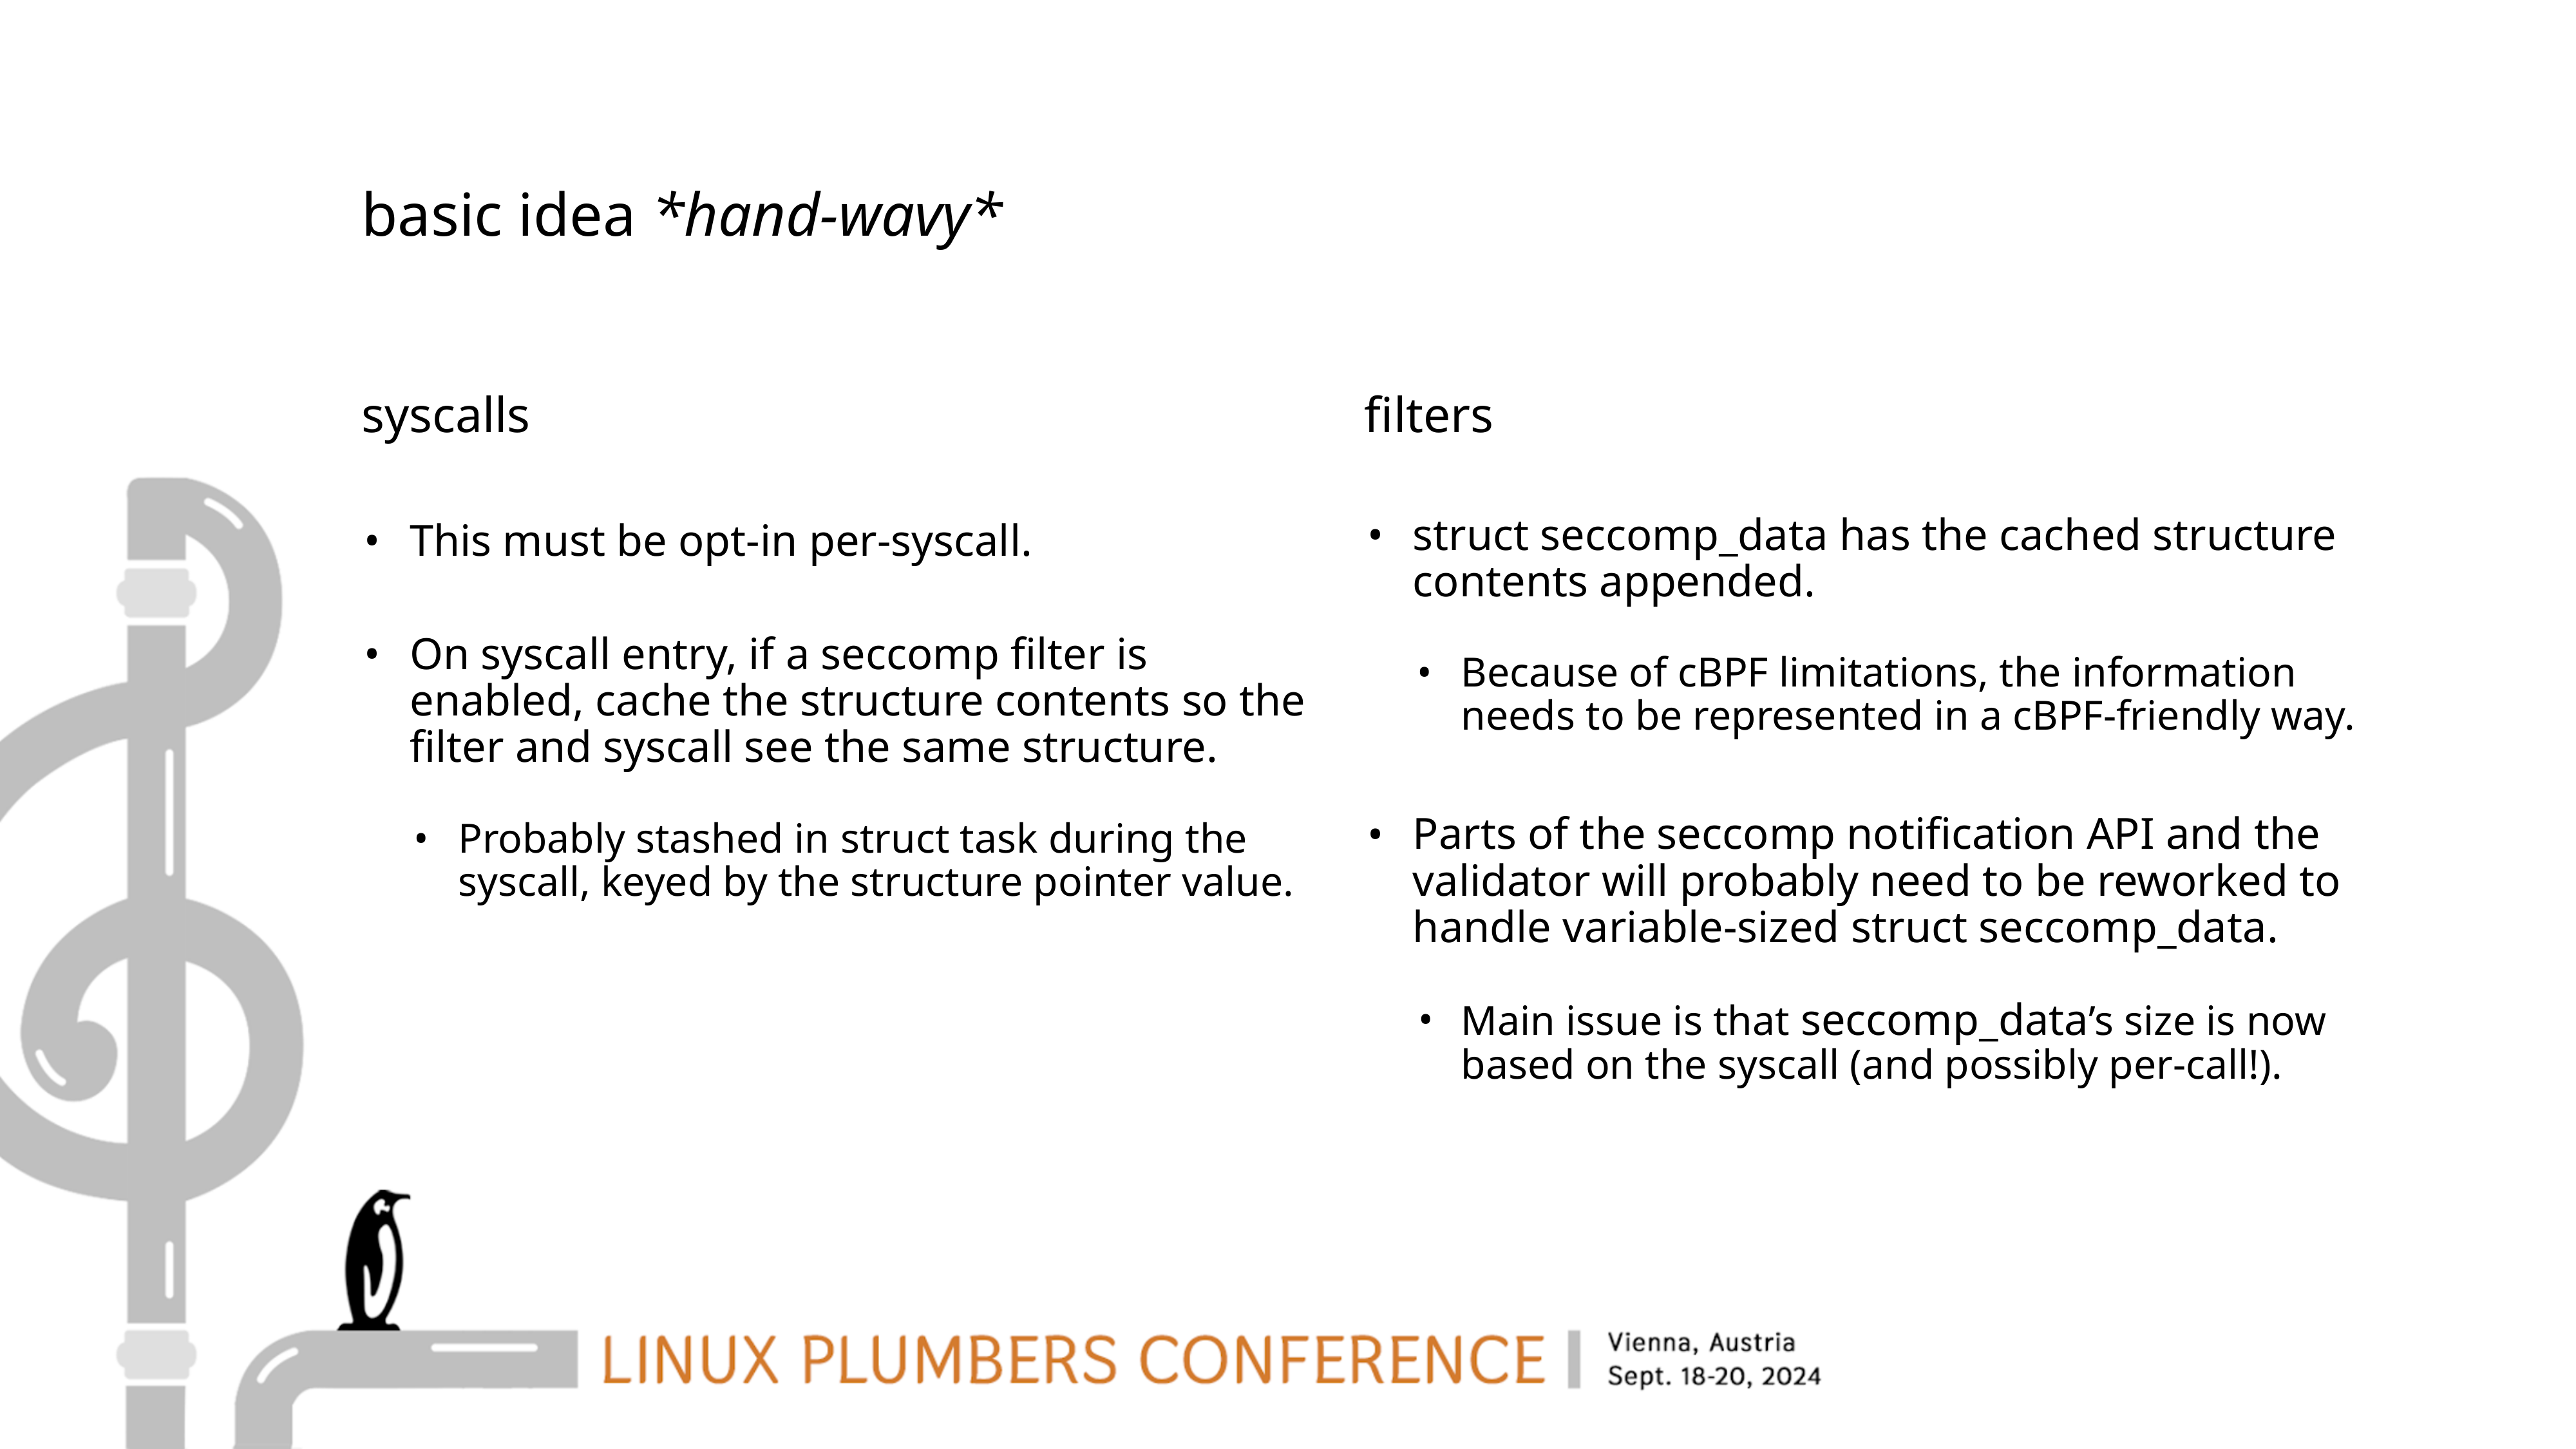

# basic idea *hand-wavy*
syscalls
This must be opt-in per-syscall.
On syscall entry, if a seccomp filter is enabled, cache the structure contents so the filter and syscall see the same structure.
Probably stashed in struct task during the syscall, keyed by the structure pointer value.
filters
struct seccomp_data has the cached structure contents appended.
Because of cBPF limitations, the information needs to be represented in a cBPF-friendly way.
Parts of the seccomp notification API and the validator will probably need to be reworked to handle variable-sized struct seccomp_data.
Main issue is that seccomp_data’s size is now based on the syscall (and possibly per-call!).